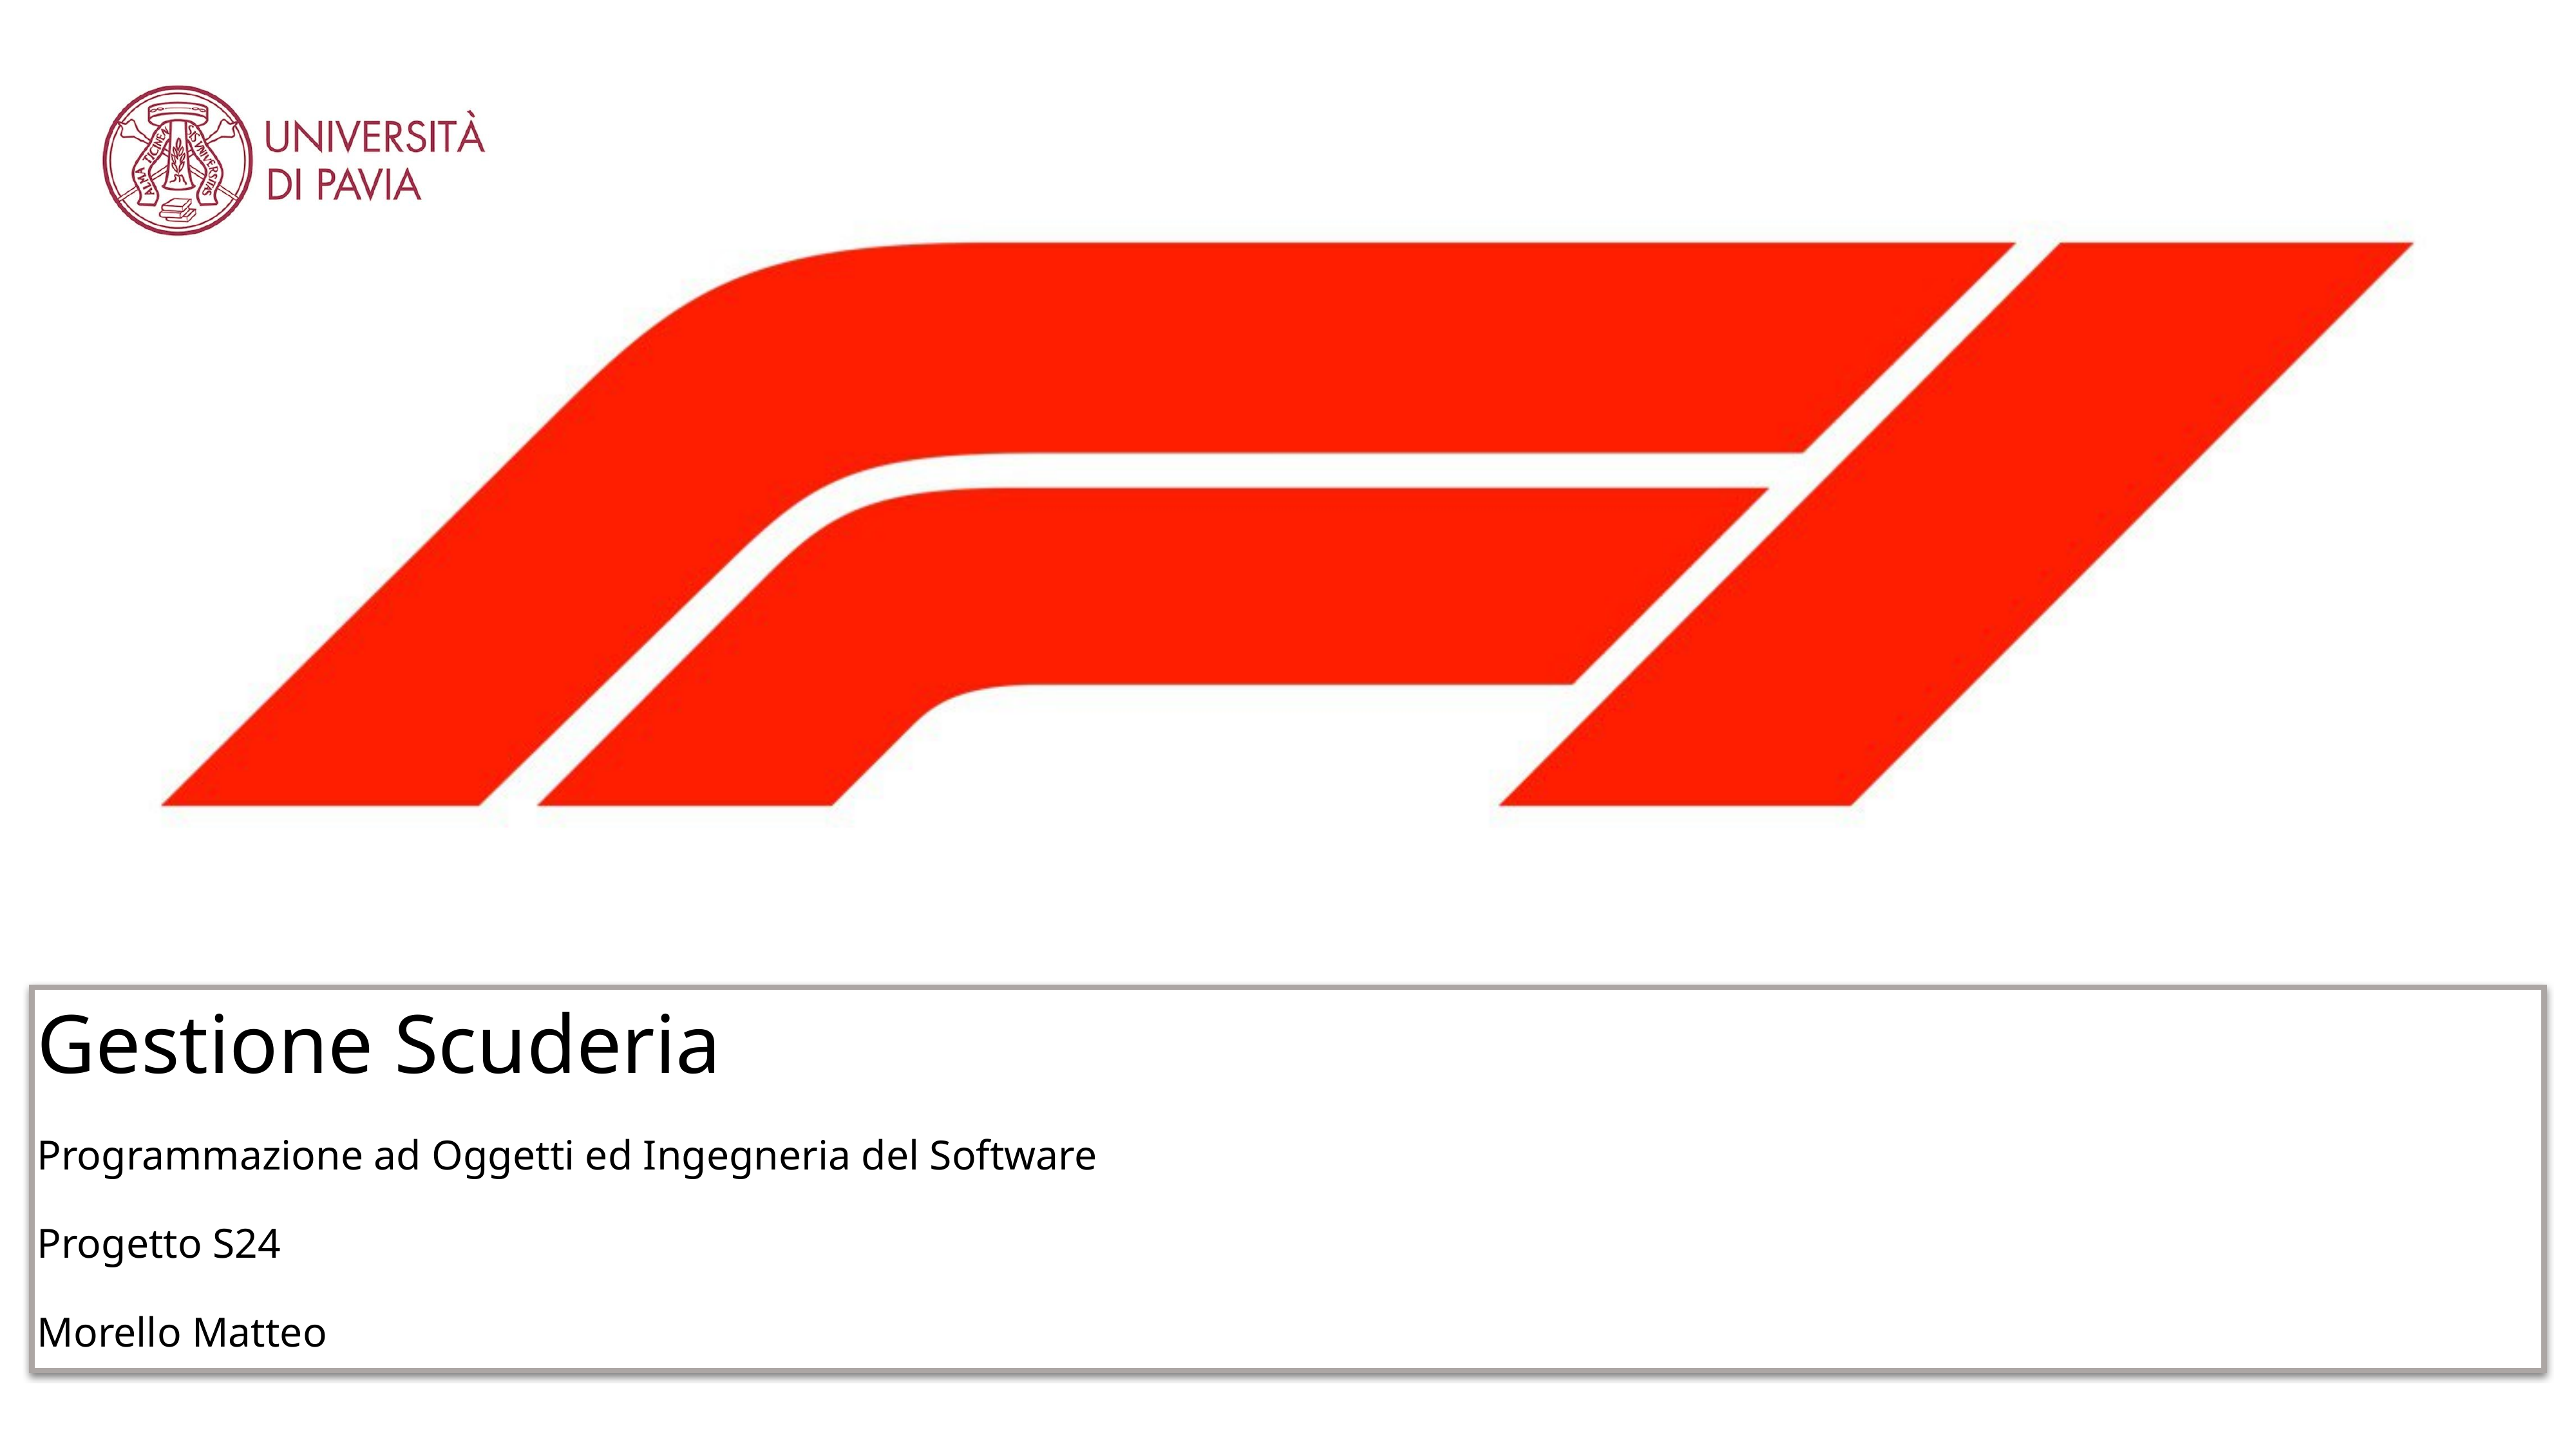

#
Gestione Scuderia
Programmazione ad Oggetti ed Ingegneria del Software
Progetto S24
Morello Matteo